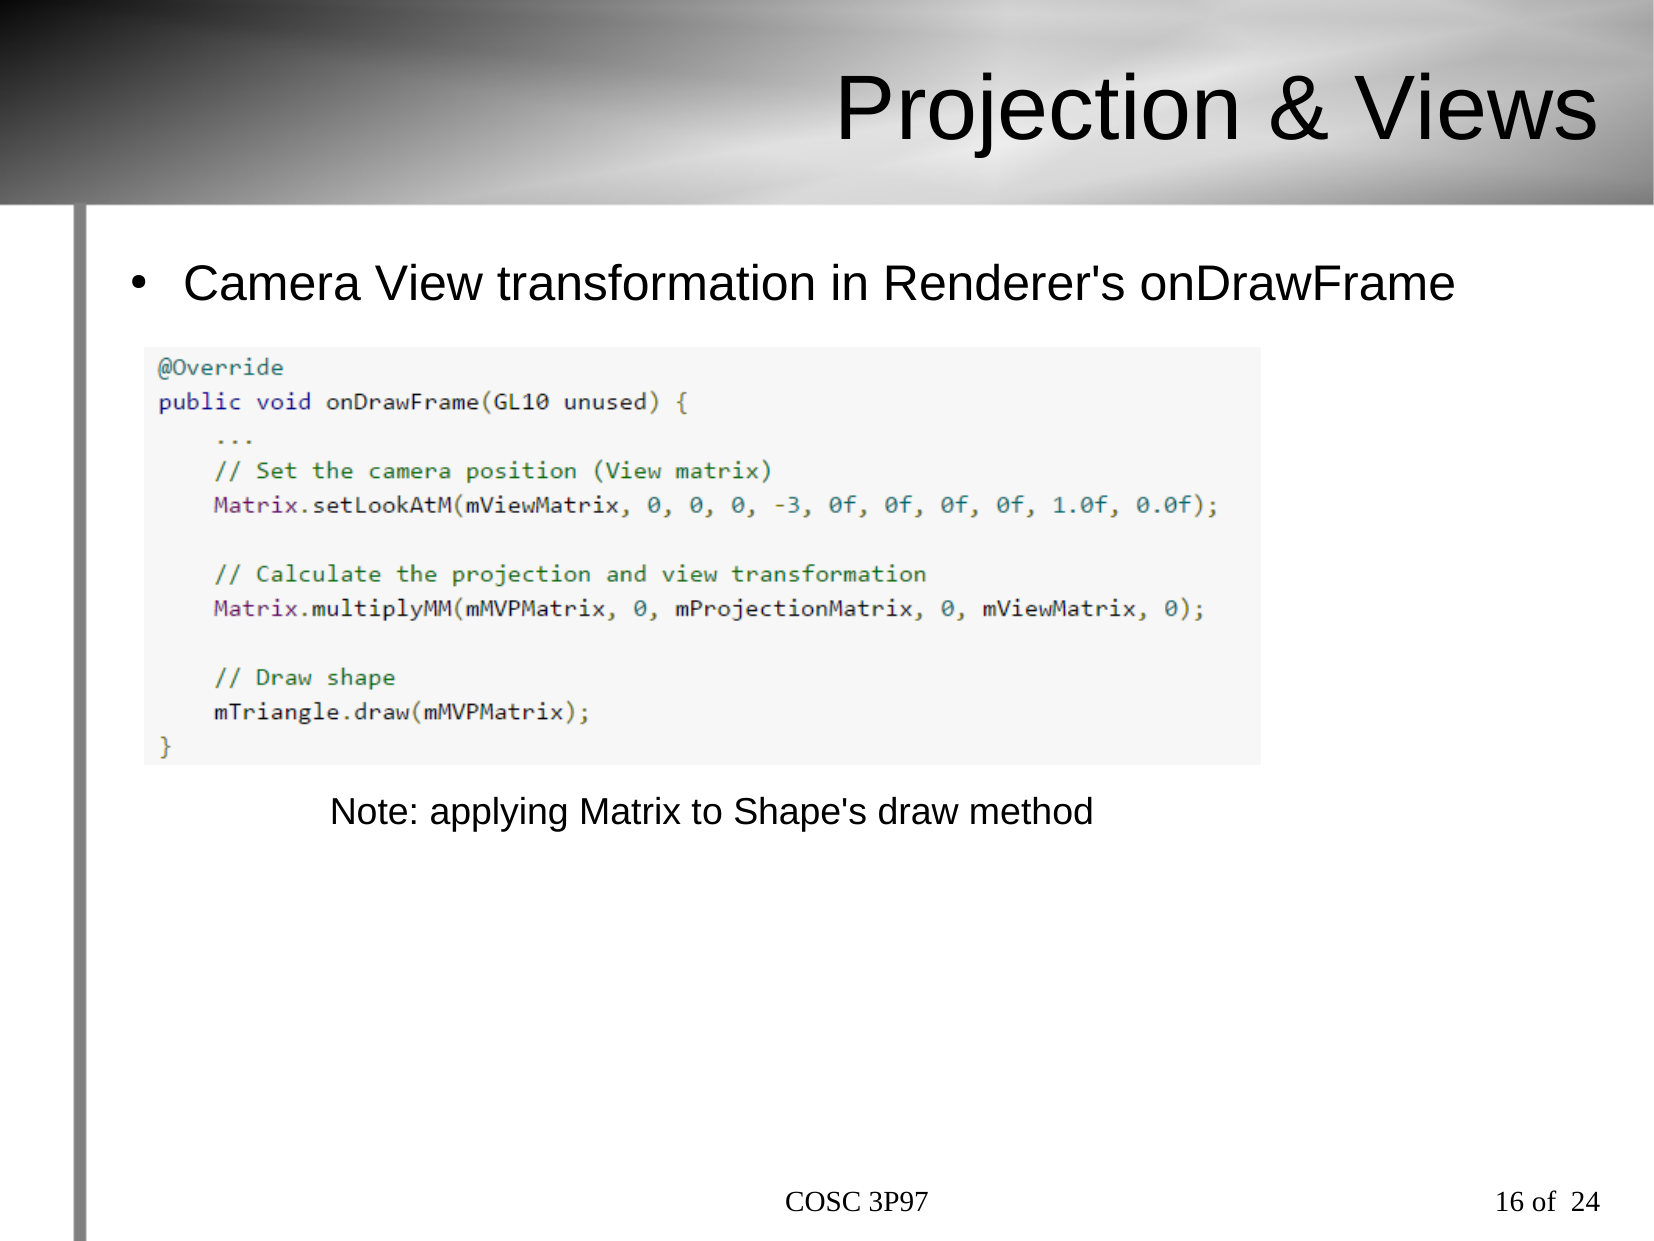

# Projection & Views
Camera View transformation in Renderer's onDrawFrame
Note: applying Matrix to Shape's draw method
COSC 3P97
16